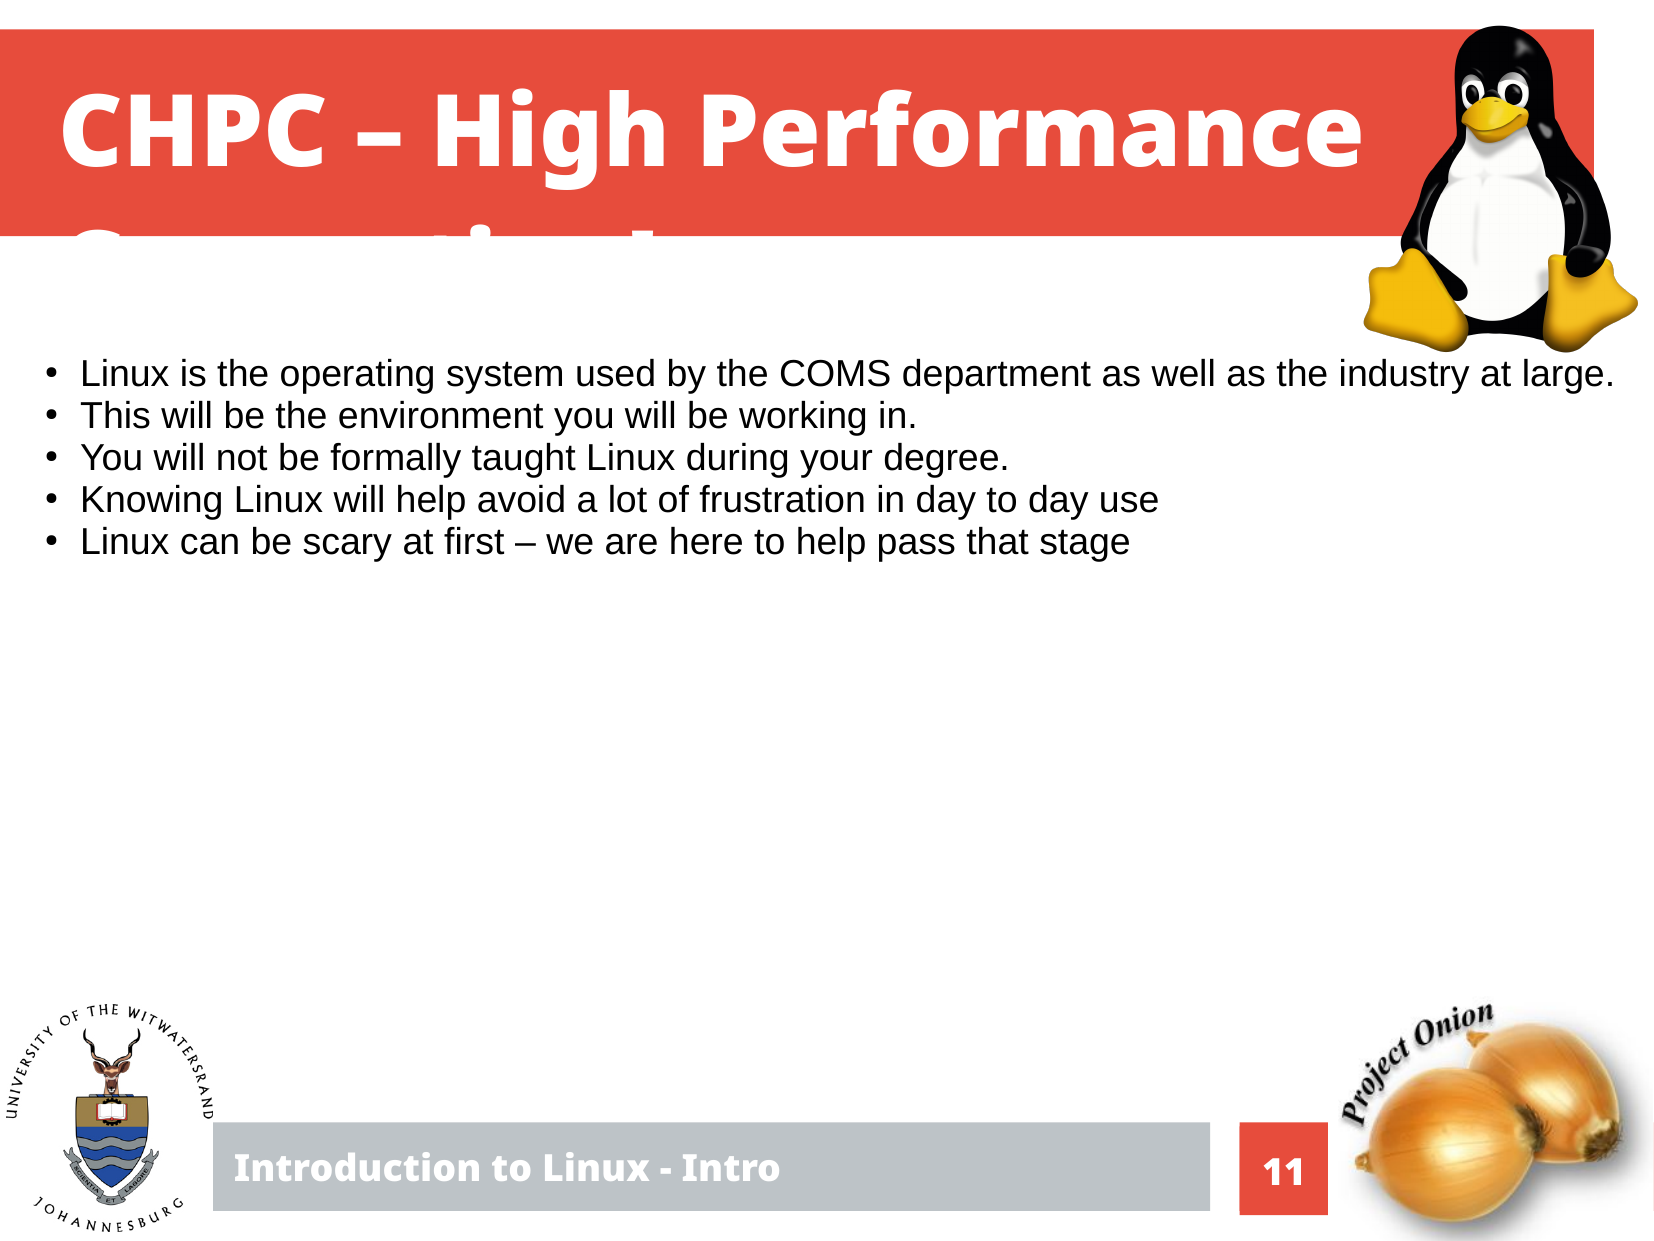

# CHPC – High Performance Computing!
Linux is the operating system used by the COMS department as well as the industry at large.
This will be the environment you will be working in.
You will not be formally taught Linux during your degree.
Knowing Linux will help avoid a lot of frustration in day to day use
Linux can be scary at first – we are here to help pass that stage
 Introduction to Linux - Intro
11